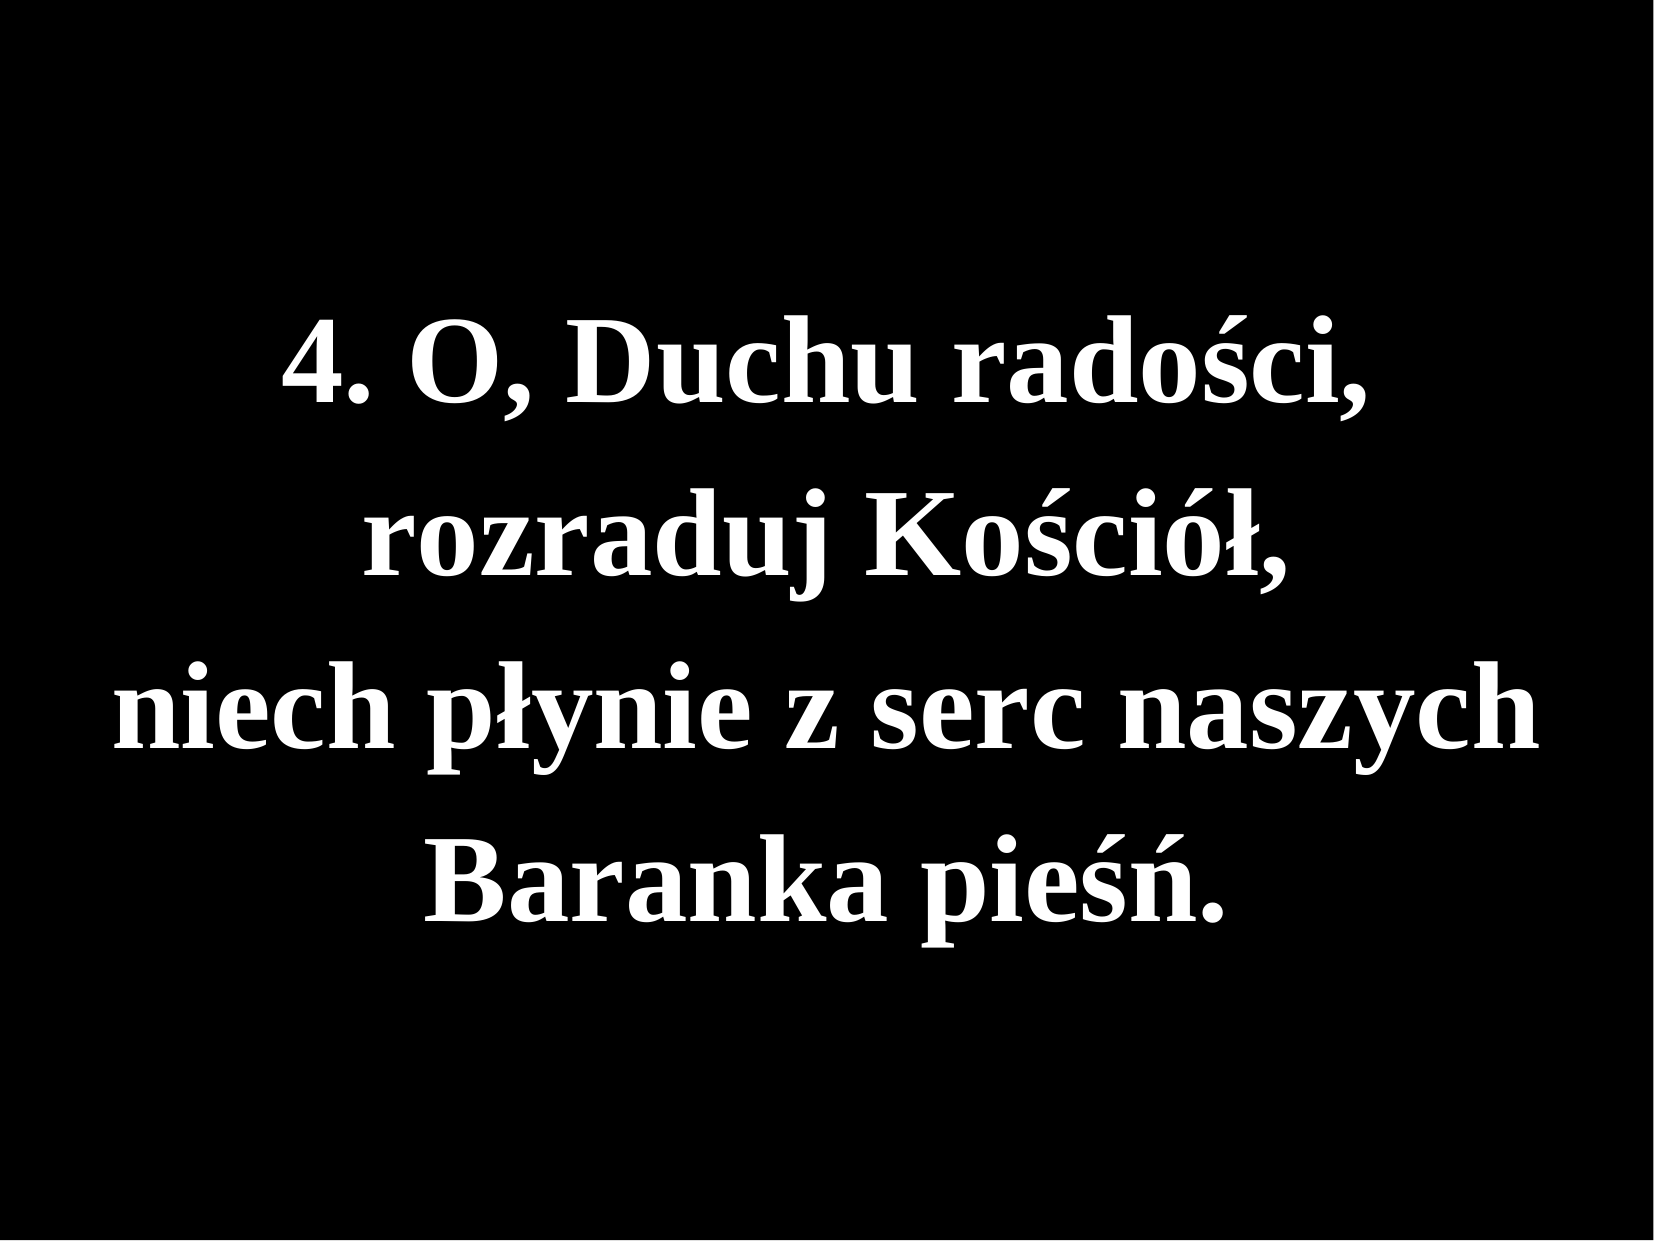

# 4. O, Duchu radości, ppp rozraduj Kościół, ppp niech płynie z serc naszych ppp Baranka pieśń.